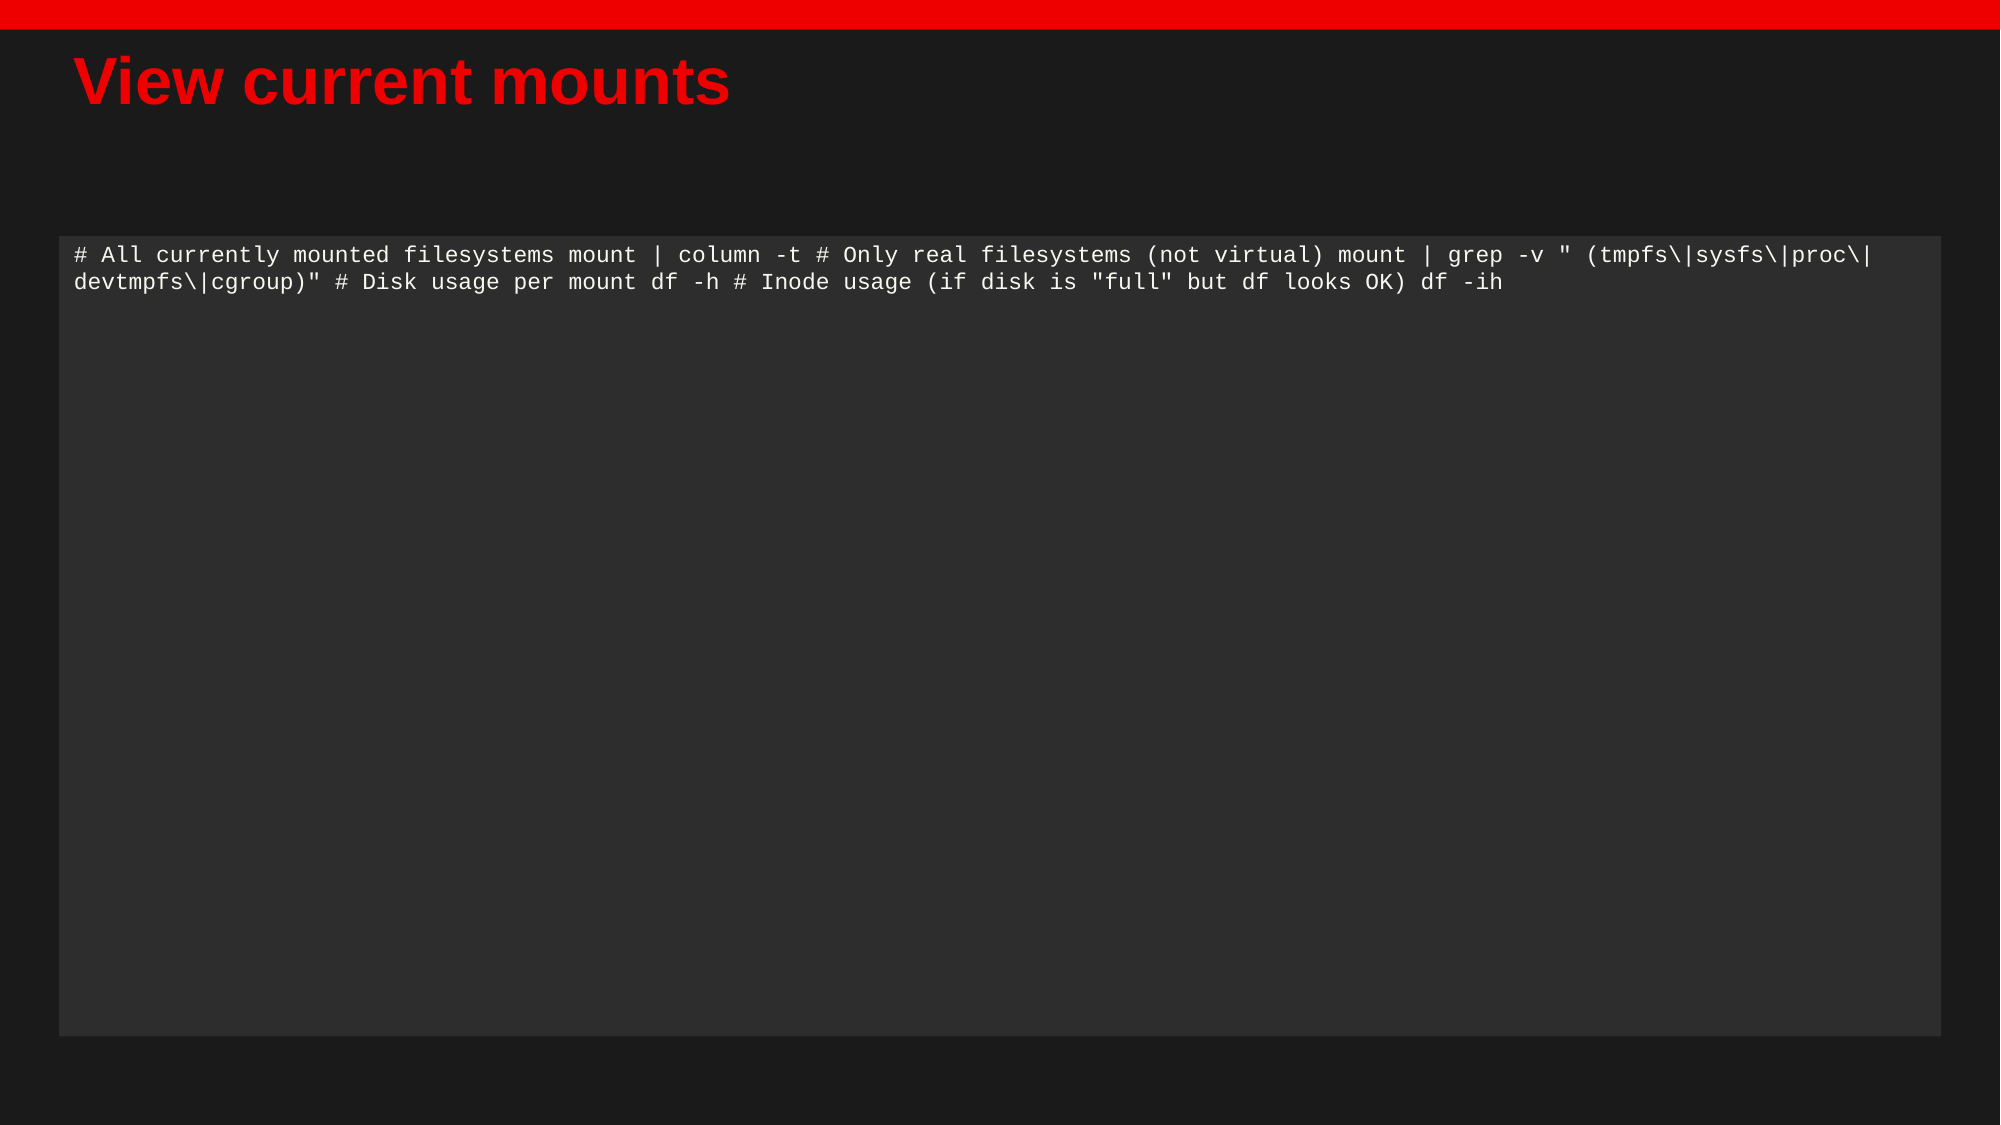

View current mounts
# All currently mounted filesystems mount | column -t # Only real filesystems (not virtual) mount | grep -v " (tmpfs\|sysfs\|proc\|devtmpfs\|cgroup)" # Disk usage per mount df -h # Inode usage (if disk is "full" but df looks OK) df -ih